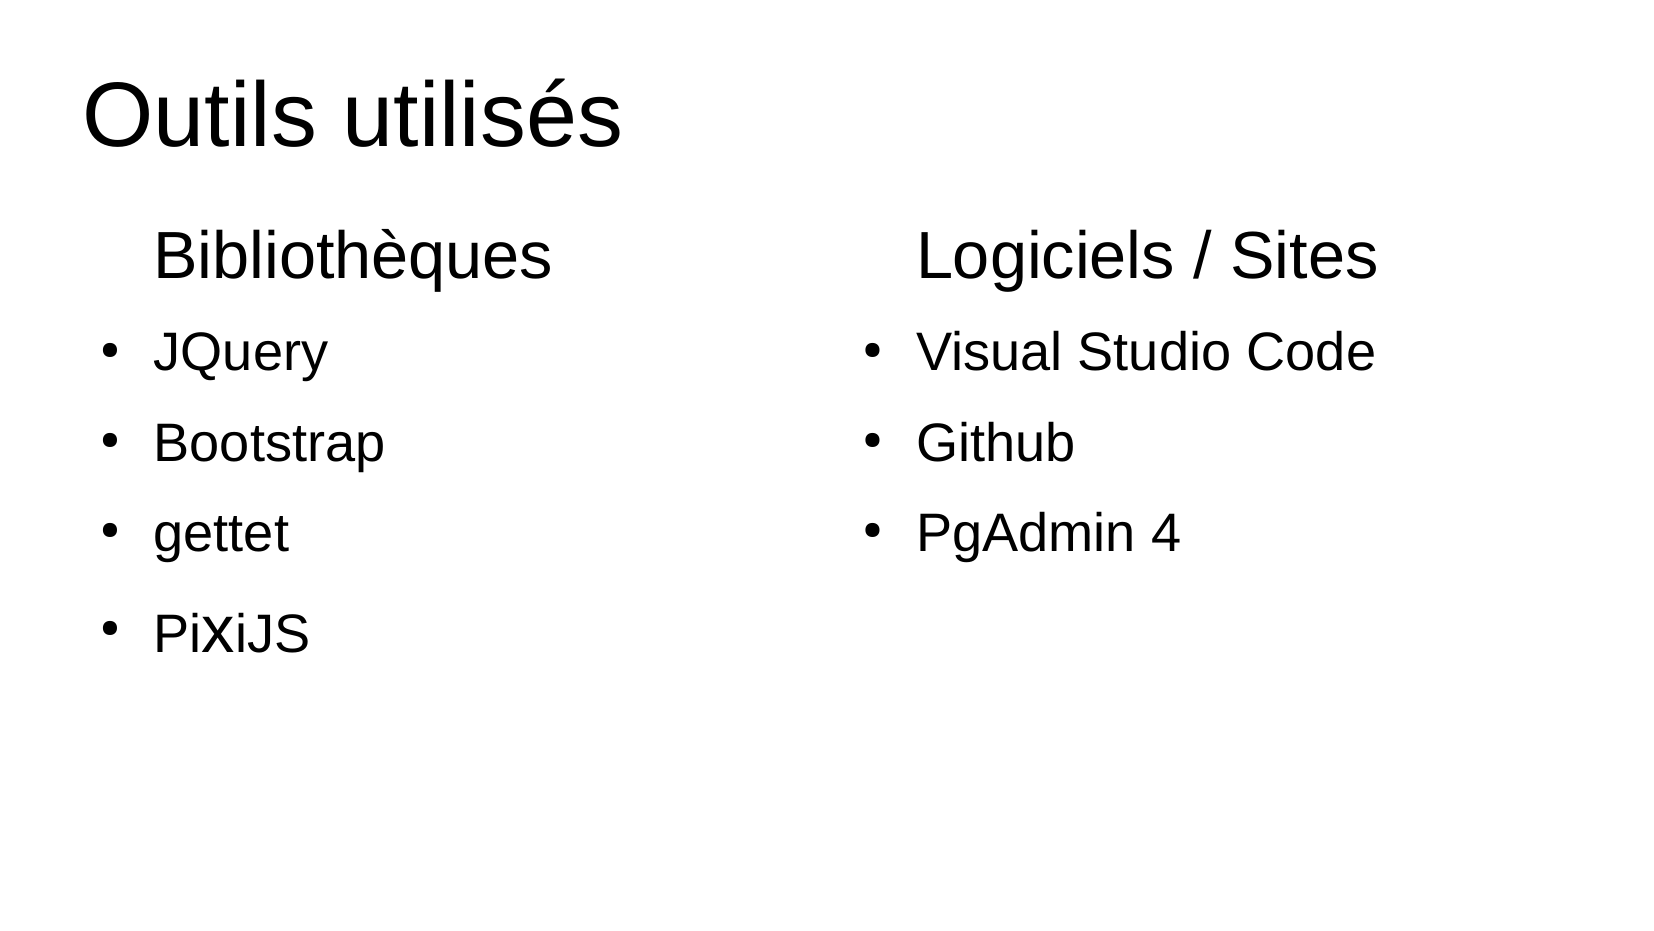

# Outils utilisés
Bibliothèques
JQuery
Bootstrap
gettet
PixiJS
Logiciels / Sites
Visual Studio Code
Github
PgAdmin 4